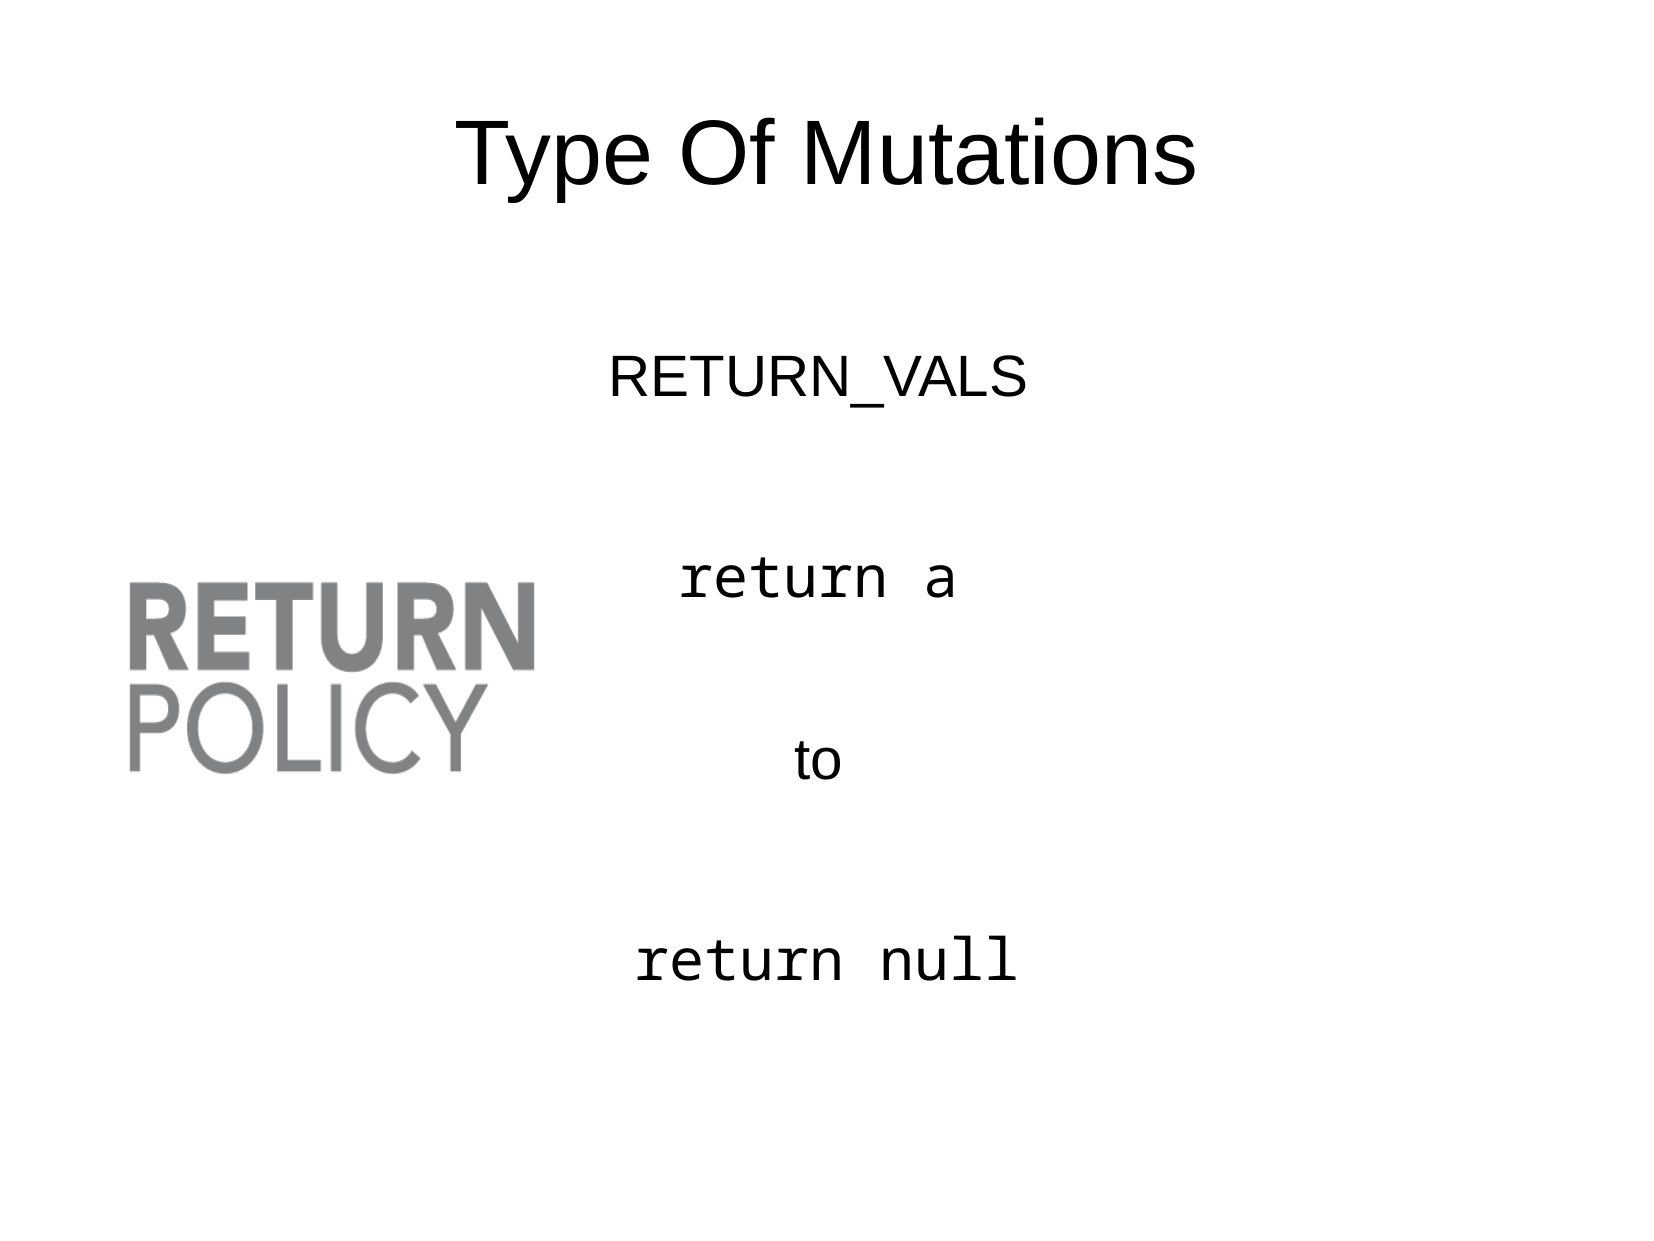

# Type Of Mutations
RETURN_VALS
return a
to
return null